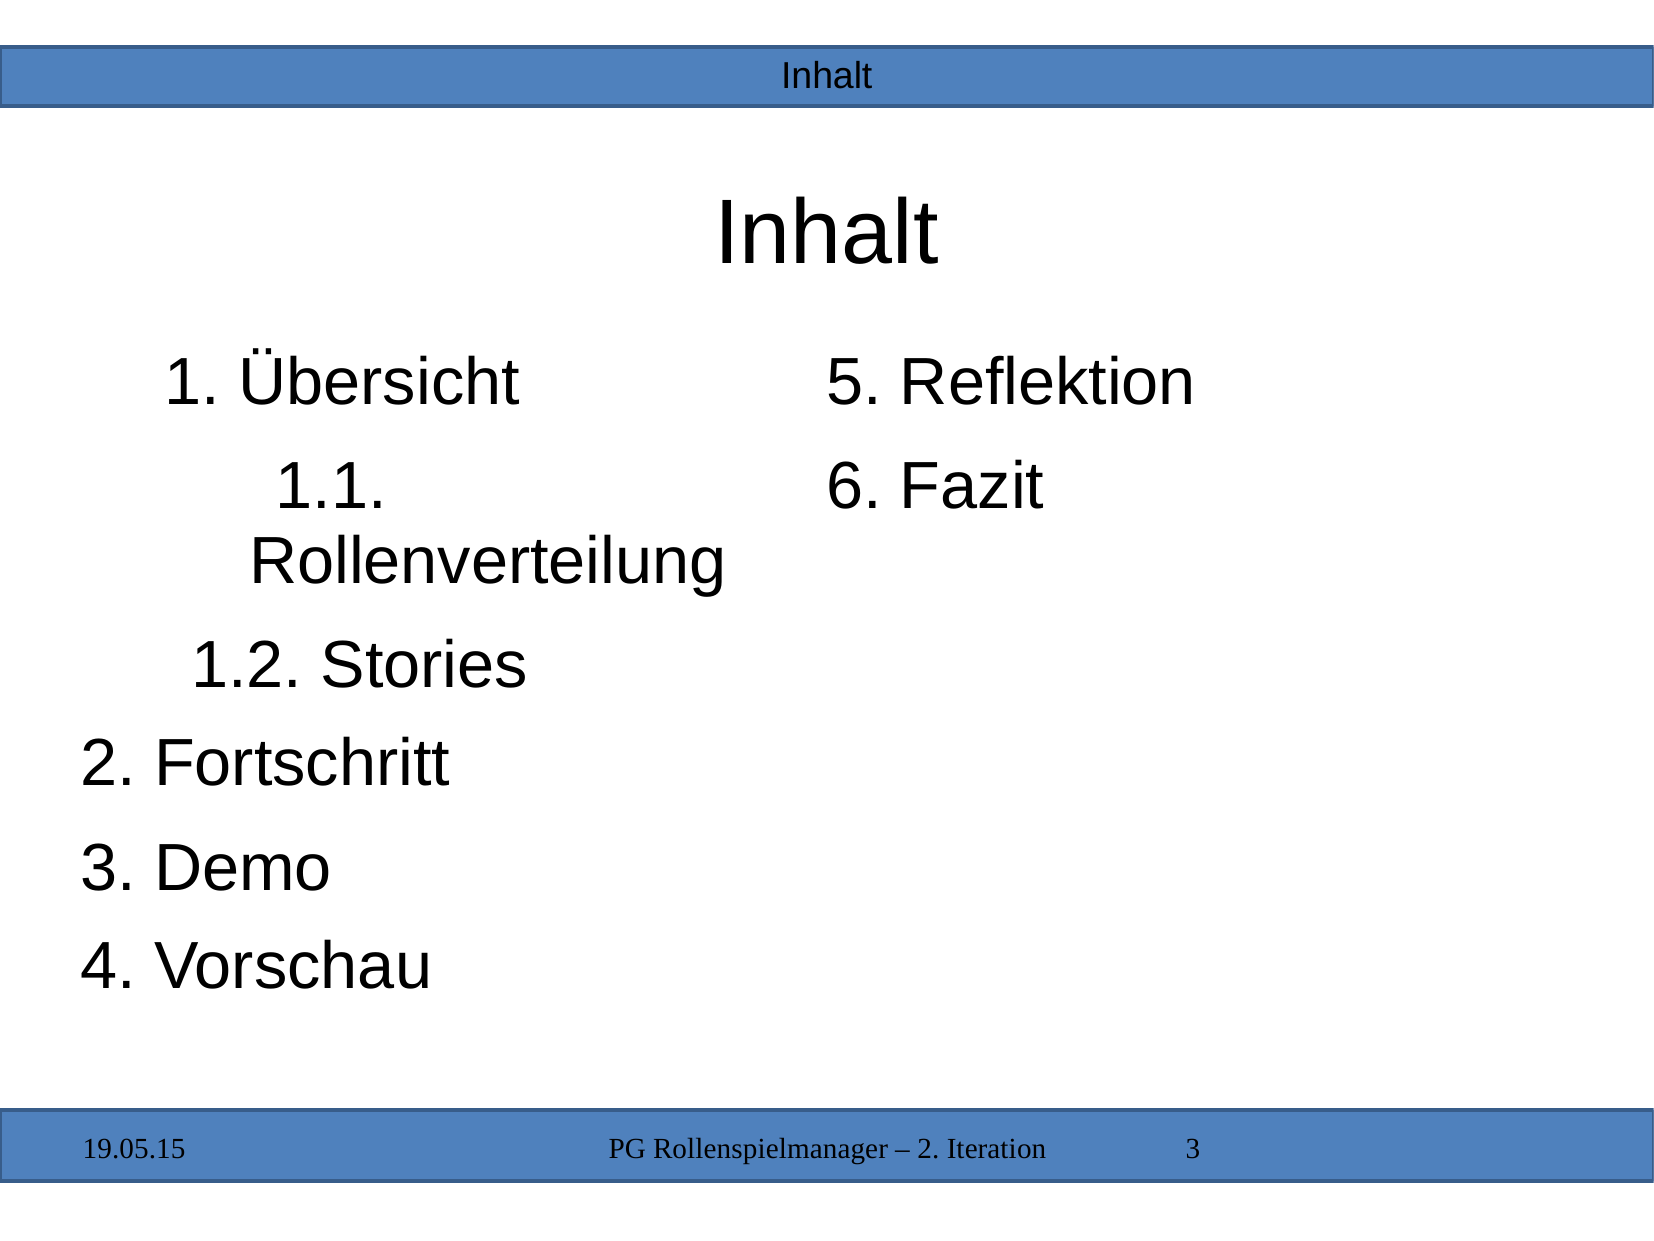

Inhalt
# Inhalt
1. Übersicht
 1.1. Rollenverteilung
 1.2. Stories
2. Fortschritt
3. Demo
4. Vorschau
5. Reflektion
6. Fazit
19.05.15
PG Rollenspielmanager – 2. Iteration
2